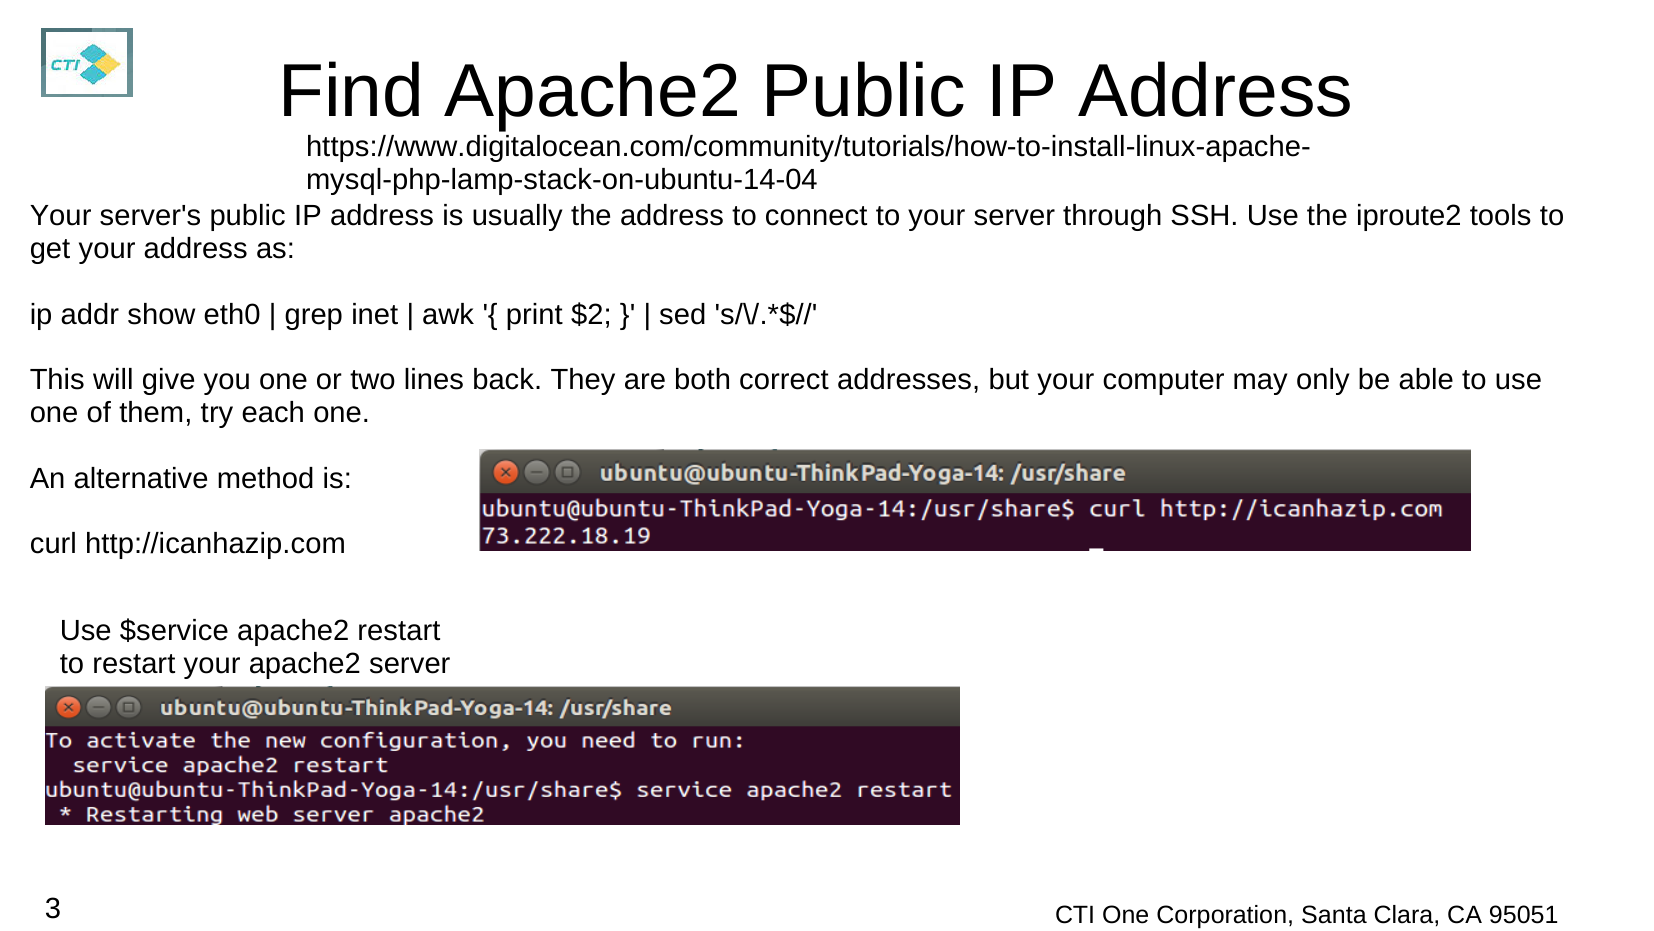

# Find Apache2 Public IP Address
https://www.digitalocean.com/community/tutorials/how-to-install-linux-apache-mysql-php-lamp-stack-on-ubuntu-14-04
Your server's public IP address is usually the address to connect to your server through SSH. Use the iproute2 tools to get your address as:
ip addr show eth0 | grep inet | awk '{ print $2; }' | sed 's/\/.*$//'
This will give you one or two lines back. They are both correct addresses, but your computer may only be able to use one of them, try each one.
An alternative method is:
curl http://icanhazip.com
Use $service apache2 restart
to restart your apache2 server
3
CTI One Corporation, Santa Clara, CA 95051